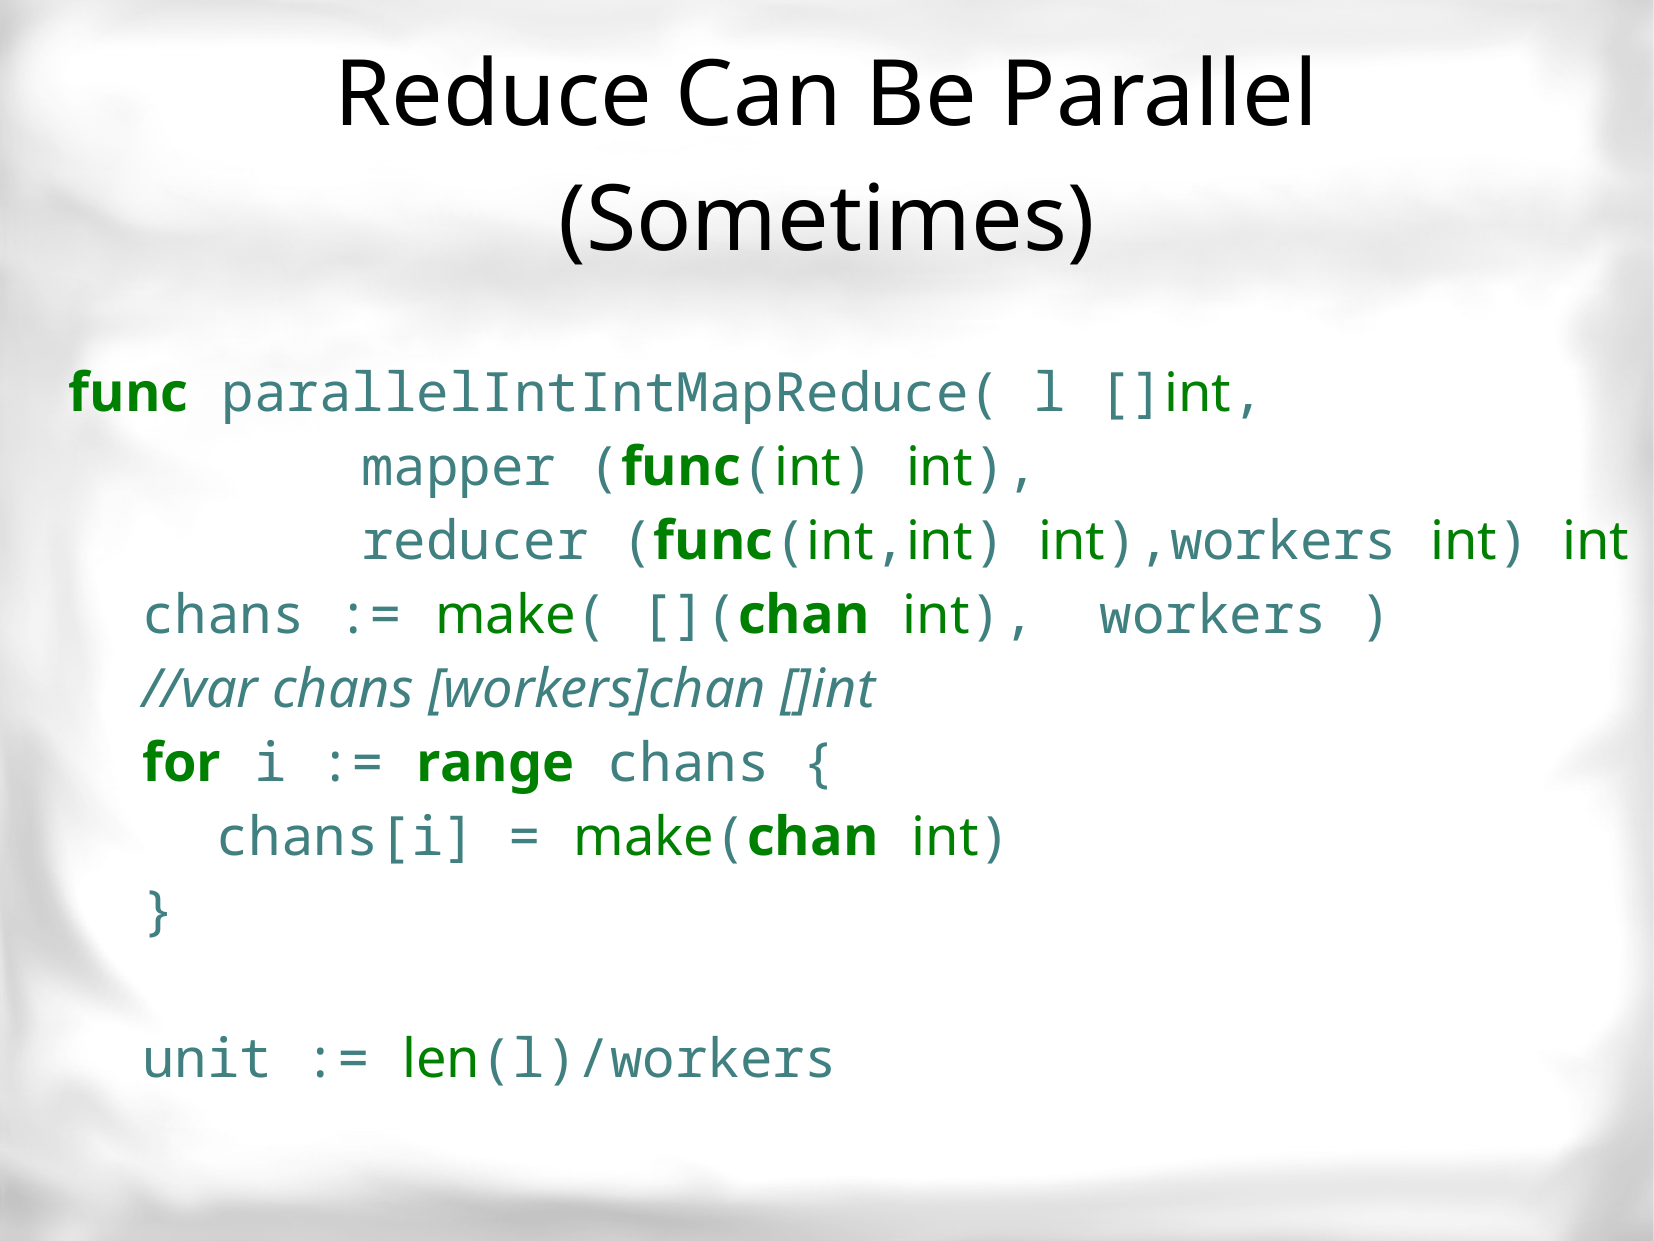

# Reduce Can Be Parallel (Sometimes)
func parallelIntIntMapReduce( l []int,
 mapper (func(int) int),
 reducer (func(int,int) int),workers int) int {
	chans := make( [](chan int), workers )
	//var chans [workers]chan []int
	for i := range chans {
		chans[i] = make(chan int)
	}
	unit := len(l)/workers